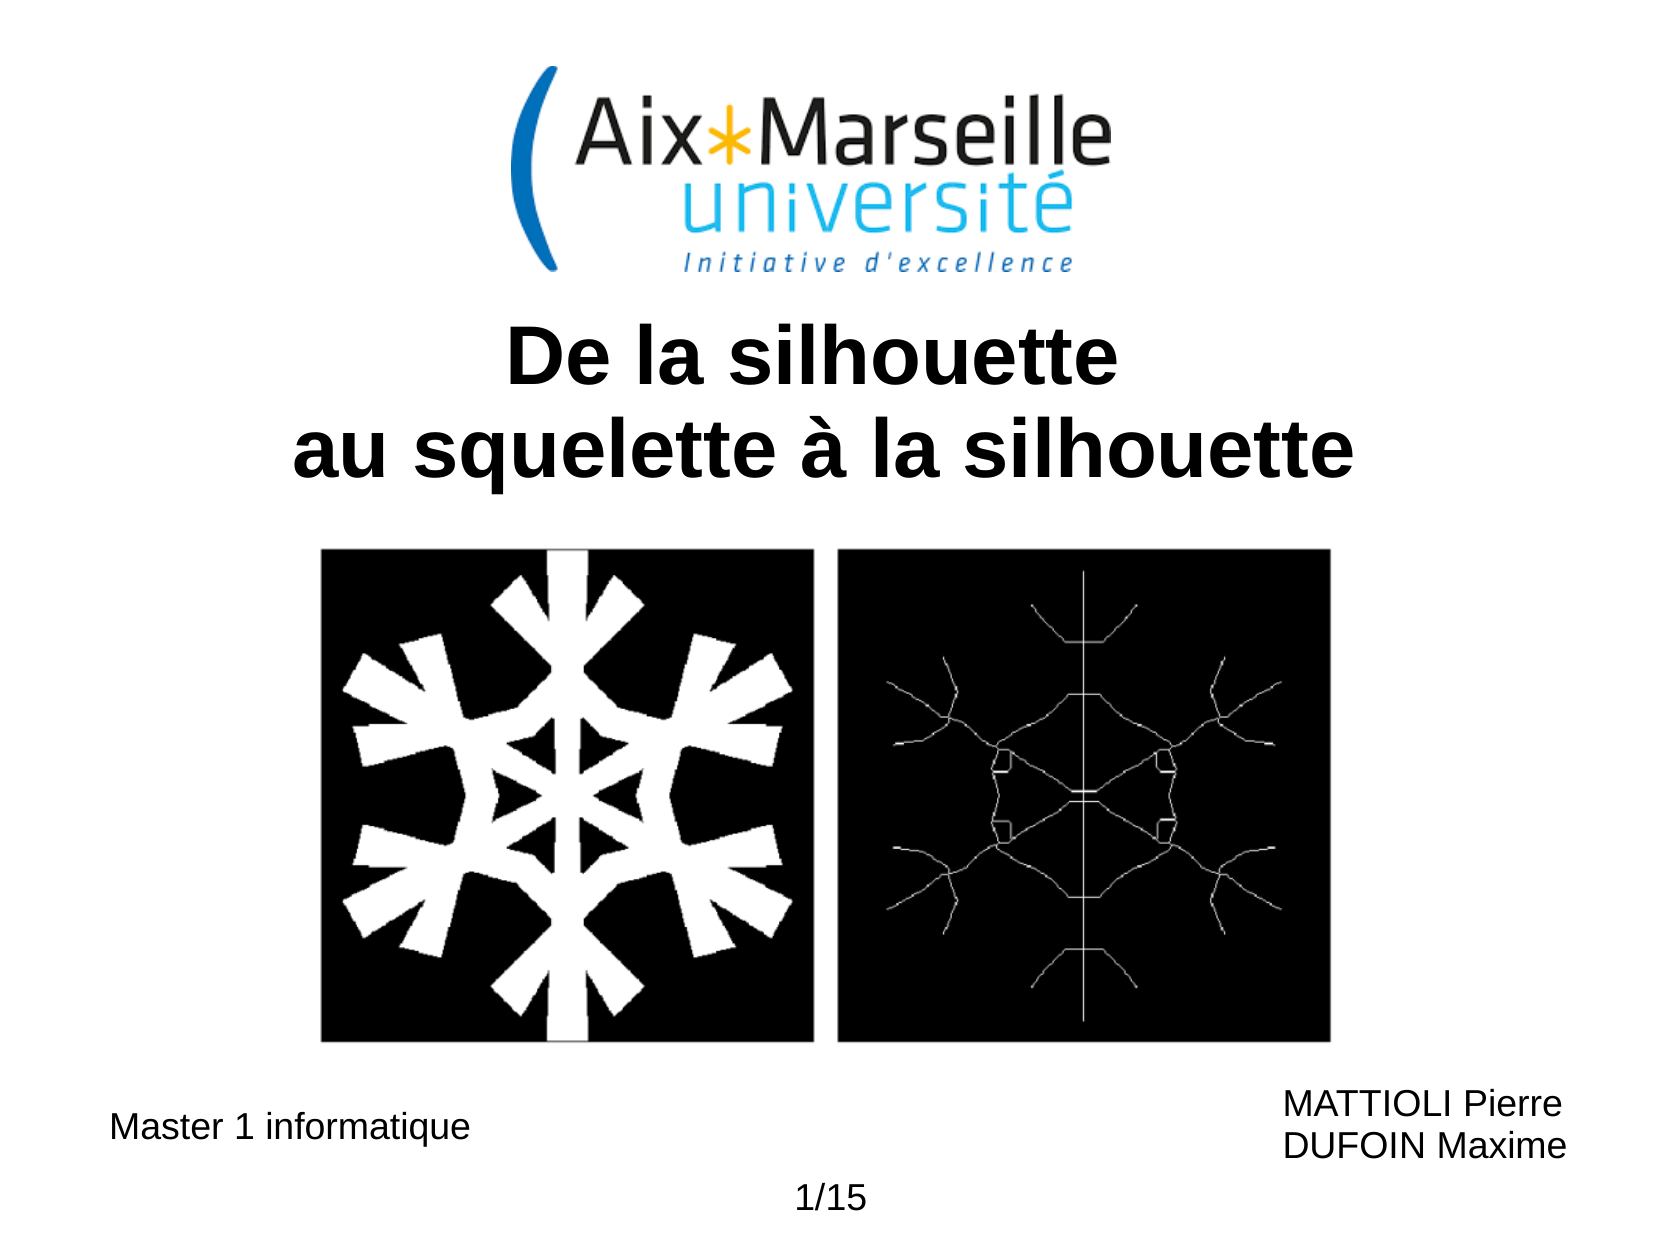

# De la silhouette
au squelette à la silhouette
MATTIOLI Pierre
DUFOIN Maxime
Master 1 informatique
1/15